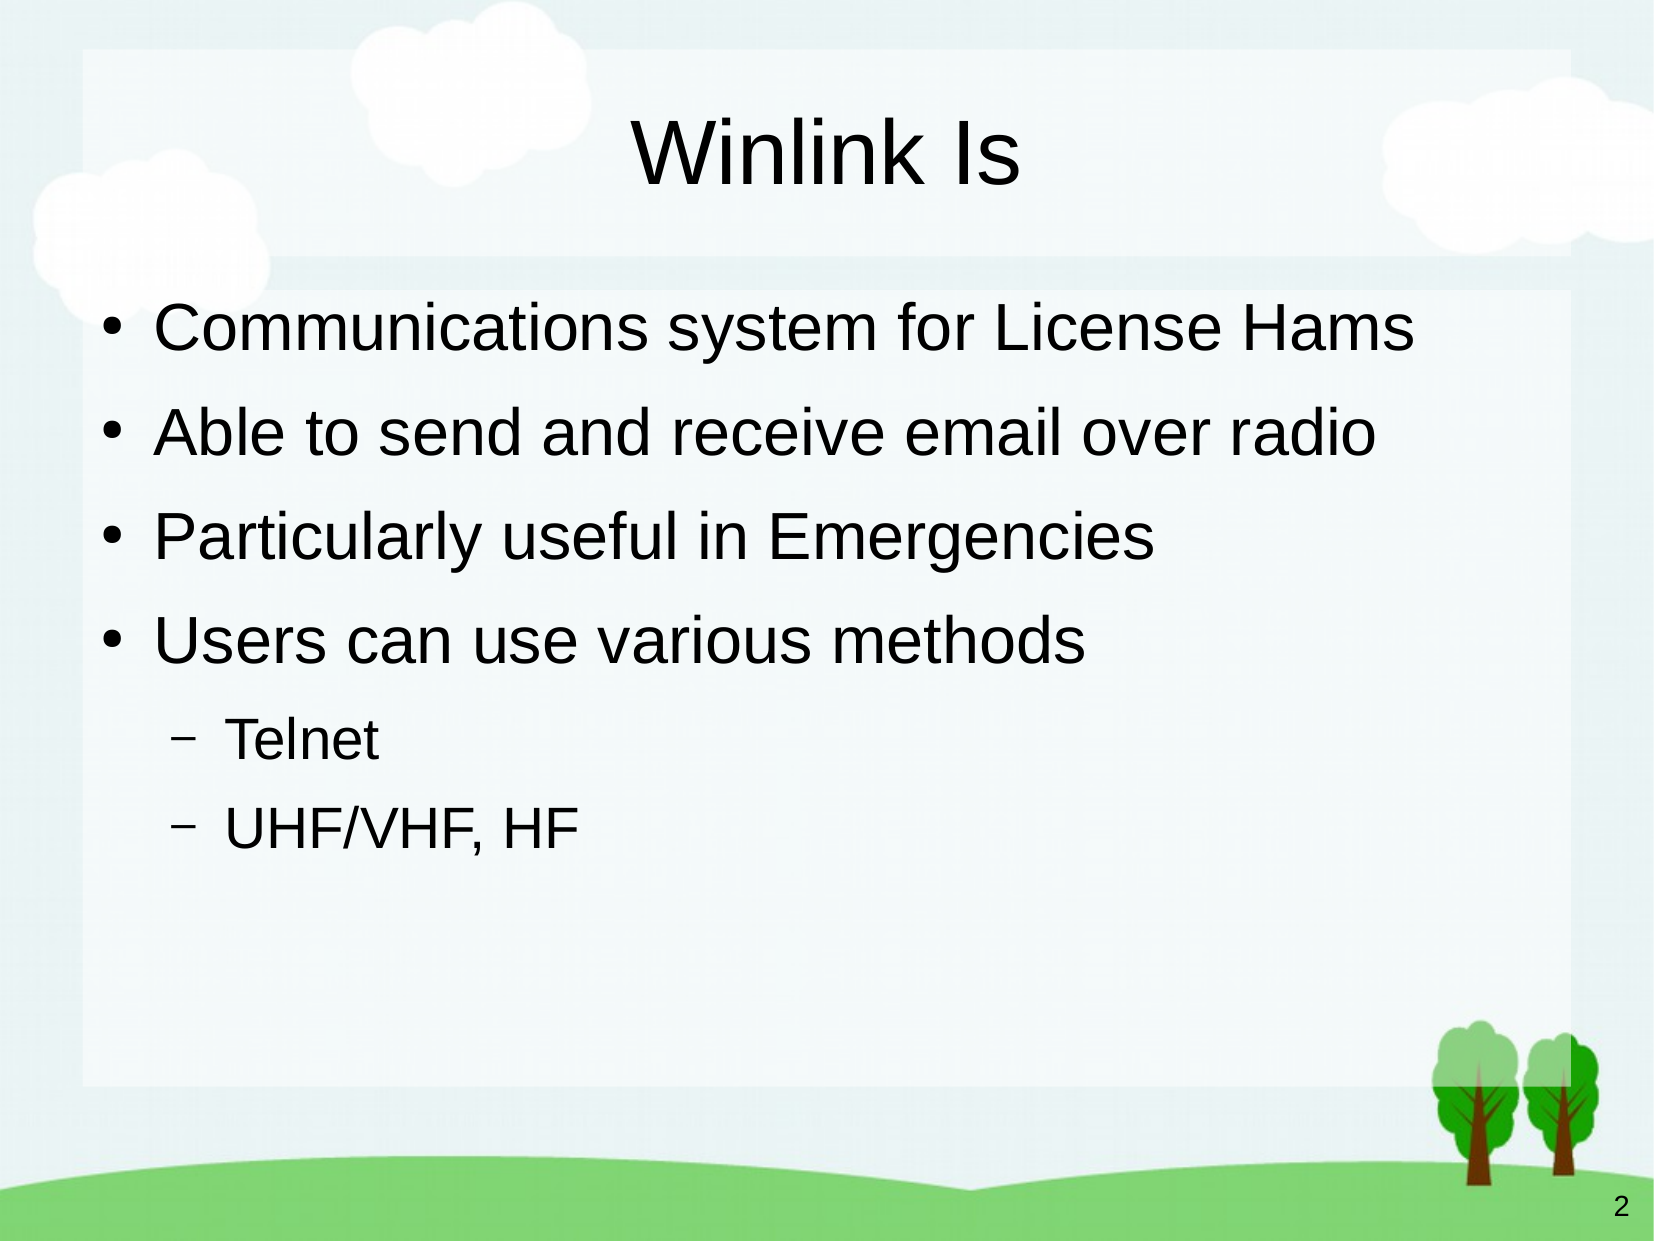

# Winlink Is
Communications system for License Hams
Able to send and receive email over radio
Particularly useful in Emergencies
Users can use various methods
Telnet
UHF/VHF, HF
2